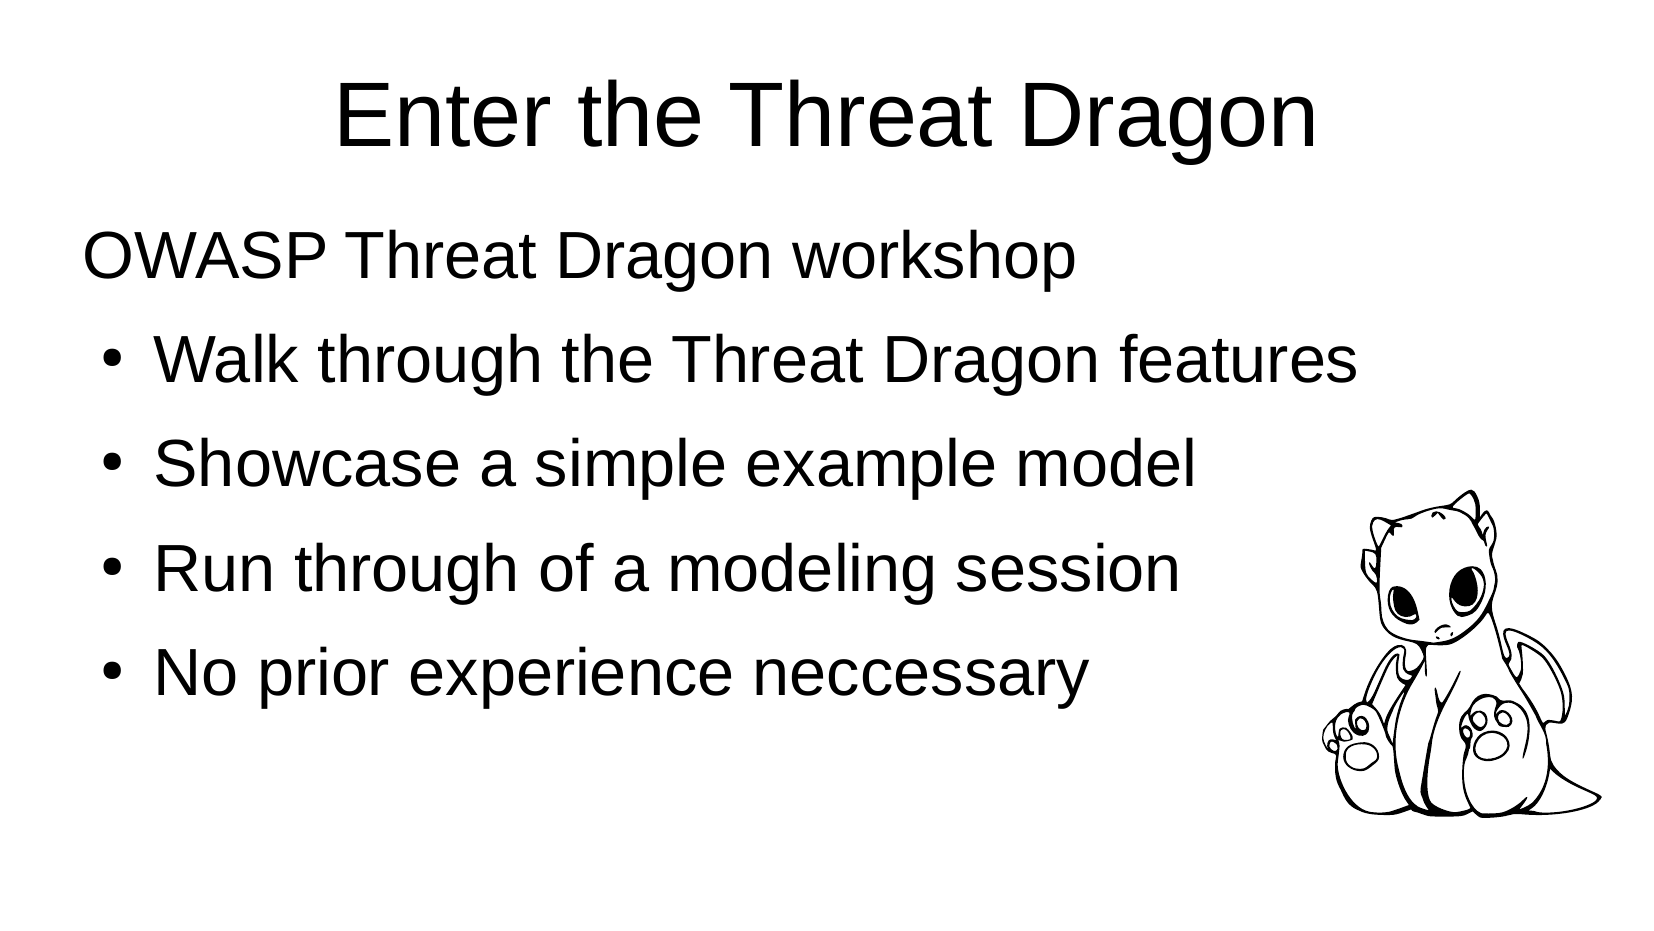

# Enter the Threat Dragon
OWASP Threat Dragon workshop
Walk through the Threat Dragon features
Showcase a simple example model
Run through of a modeling session
No prior experience neccessary